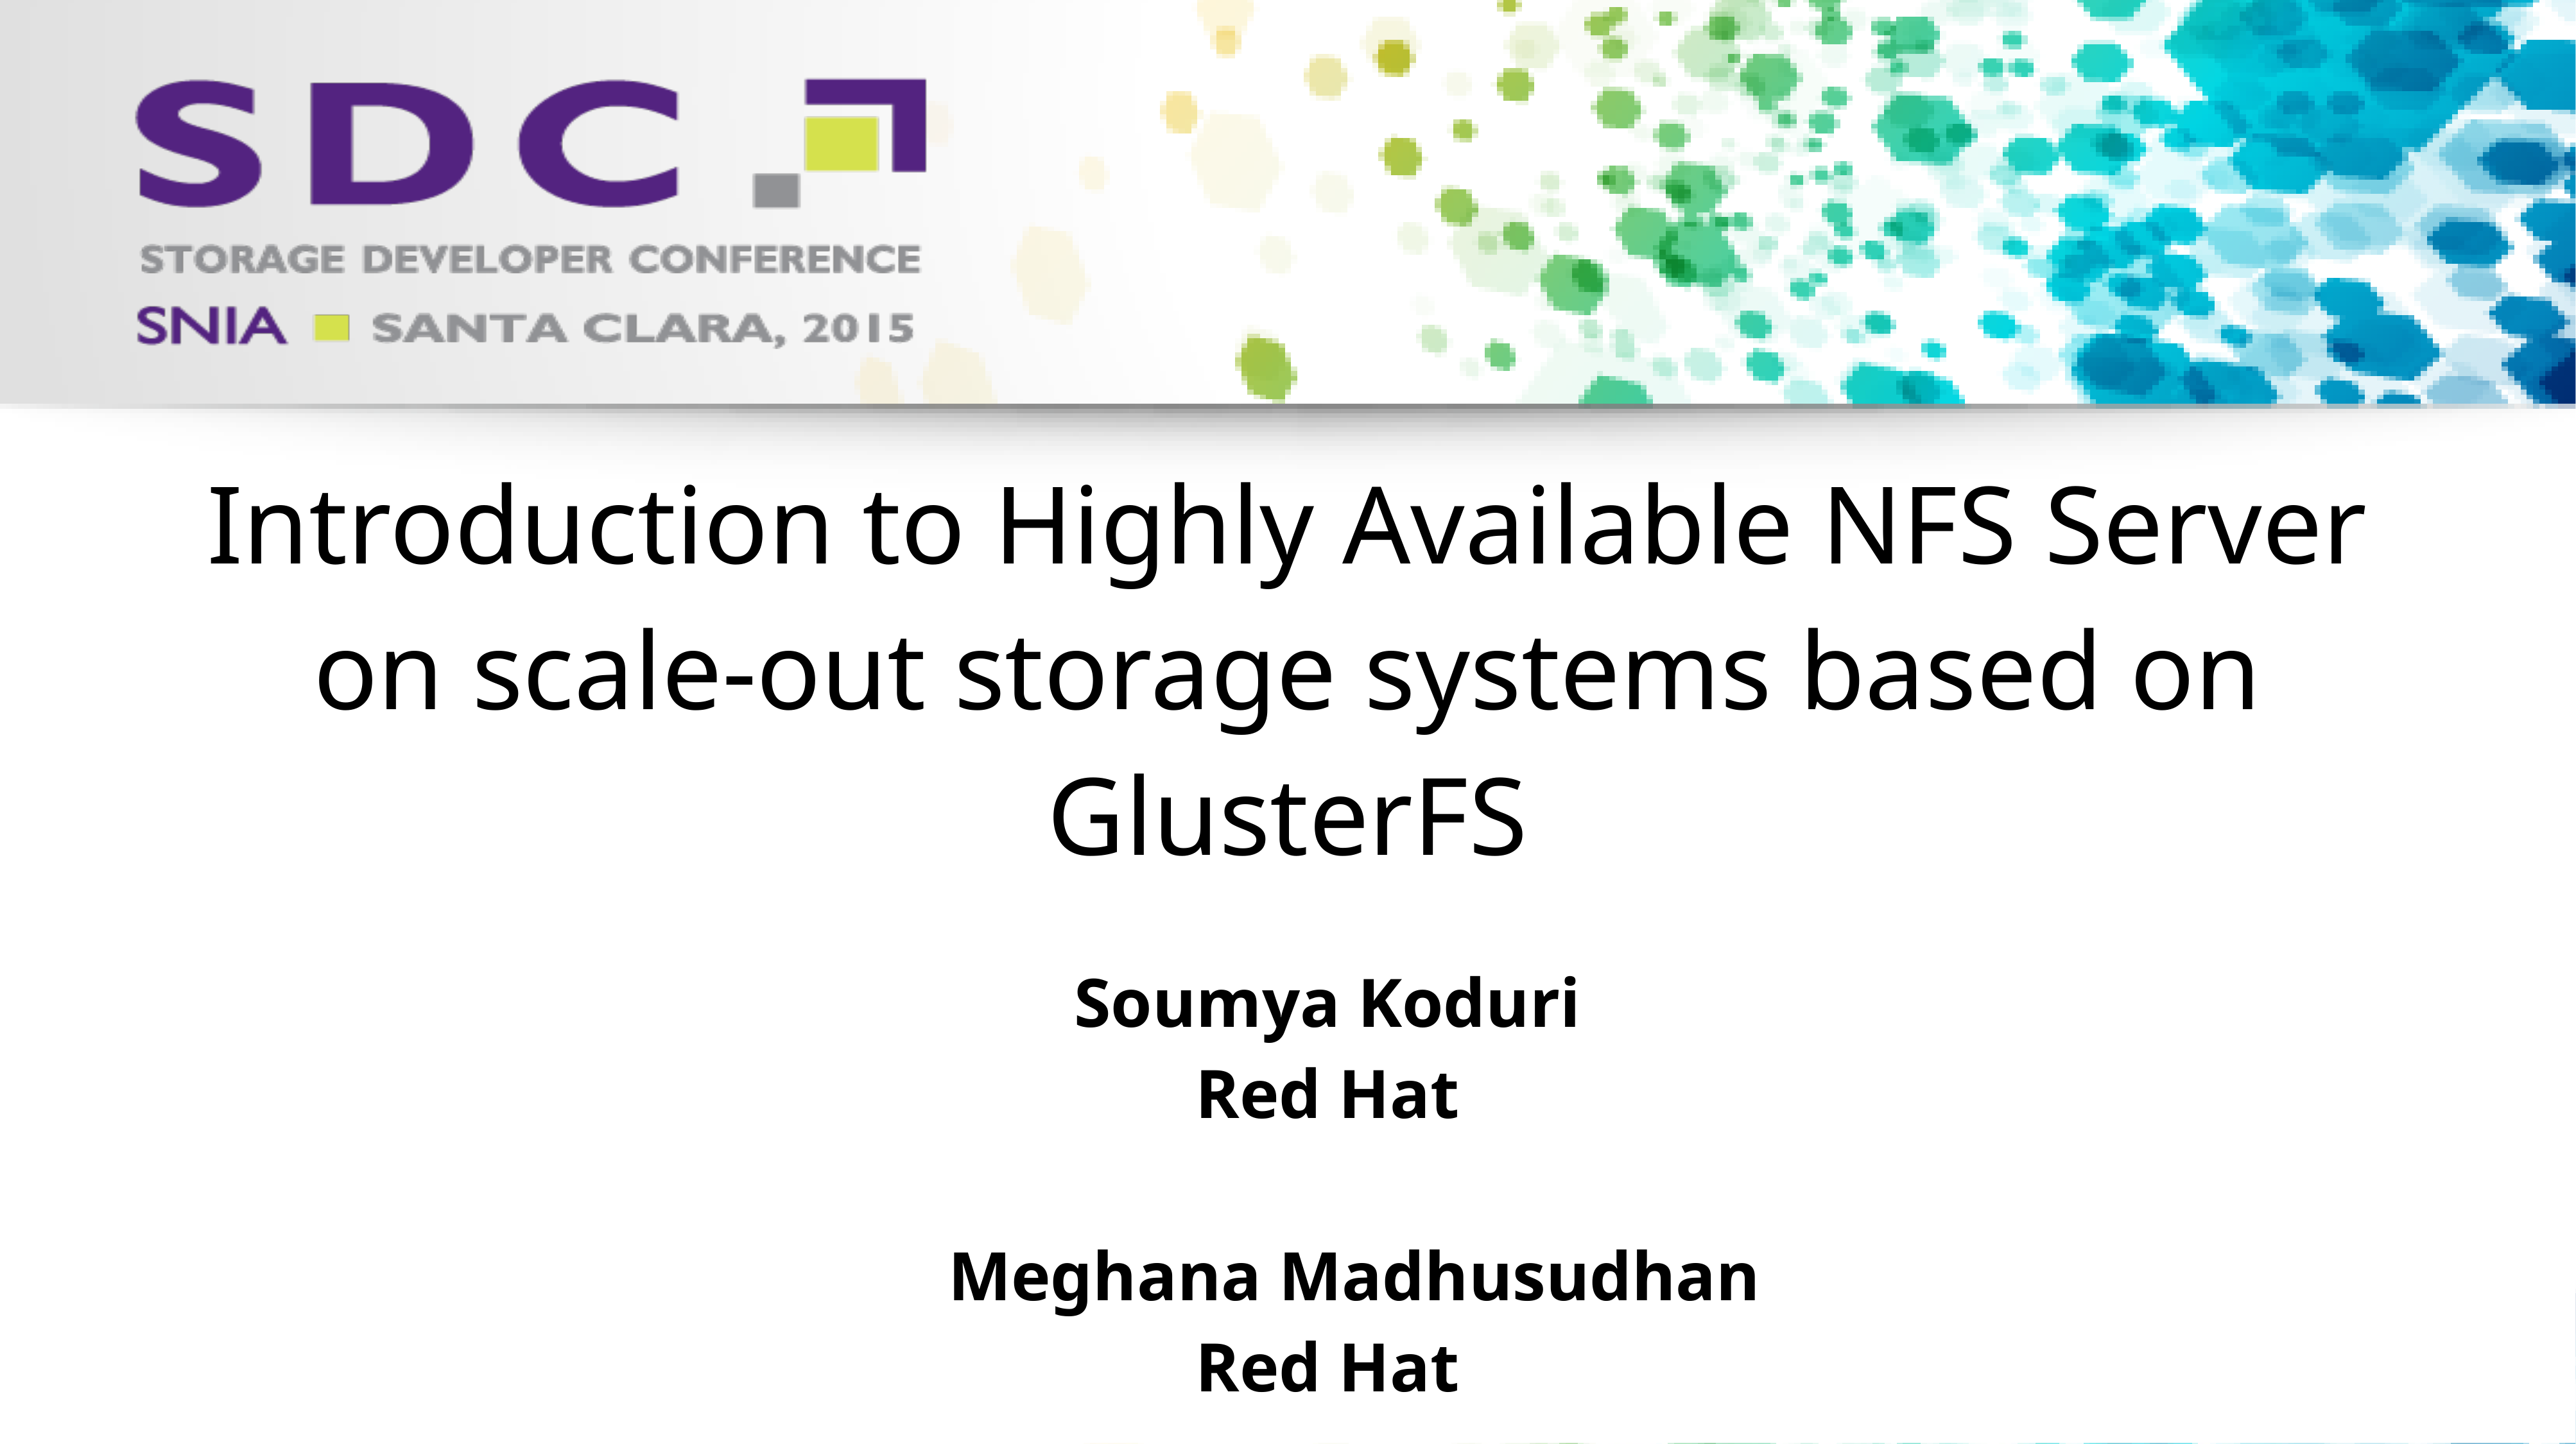

# Introduction to Highly Available NFS Server on scale-out storage systems based on GlusterFS
Soumya Koduri
Red Hat
Meghana Madhusudhan
Red Hat